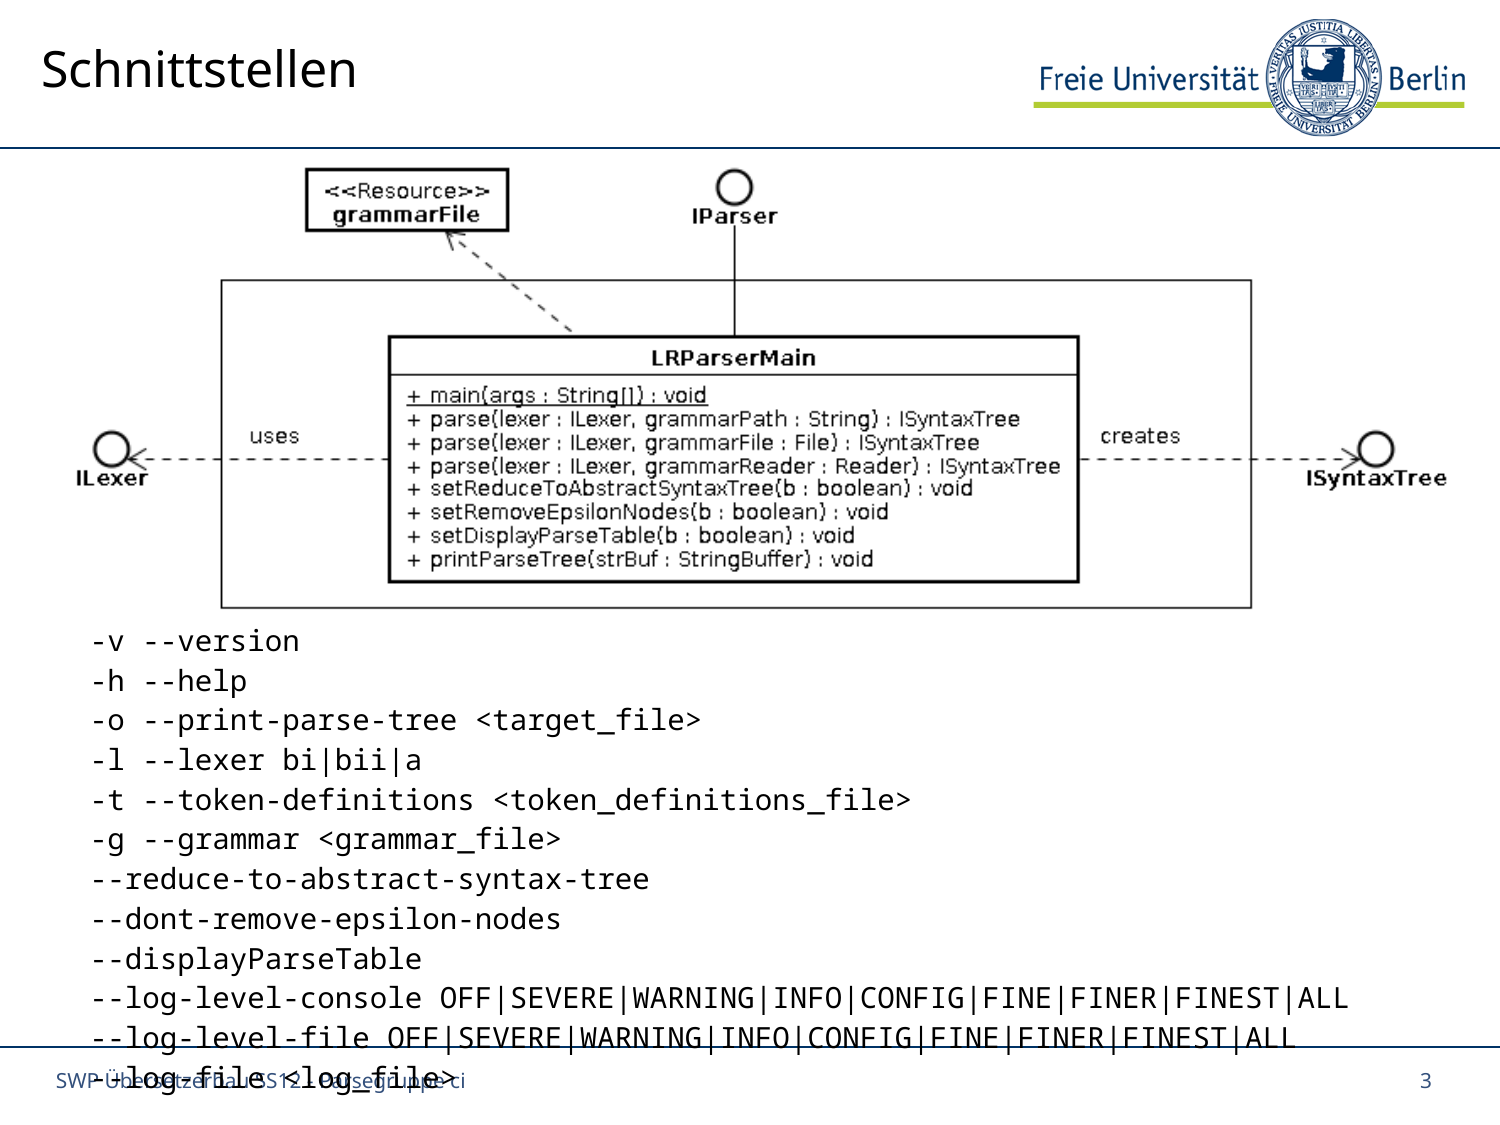

# Schnittstellen
-v --version
-h --help
-o --print-parse-tree <target_file>
-l --lexer bi|bii|a
-t --token-definitions <token_definitions_file>
-g --grammar <grammar_file>
--reduce-to-abstract-syntax-tree
--dont-remove-epsilon-nodes
--displayParseTable
--log-level-console OFF|SEVERE|WARNING|INFO|CONFIG|FINE|FINER|FINEST|ALL
--log-level-file OFF|SEVERE|WARNING|INFO|CONFIG|FINE|FINER|FINEST|ALL
--log-file <log_file>
SWP Übersetzerbau SS12 - Parsegruppe ci
3